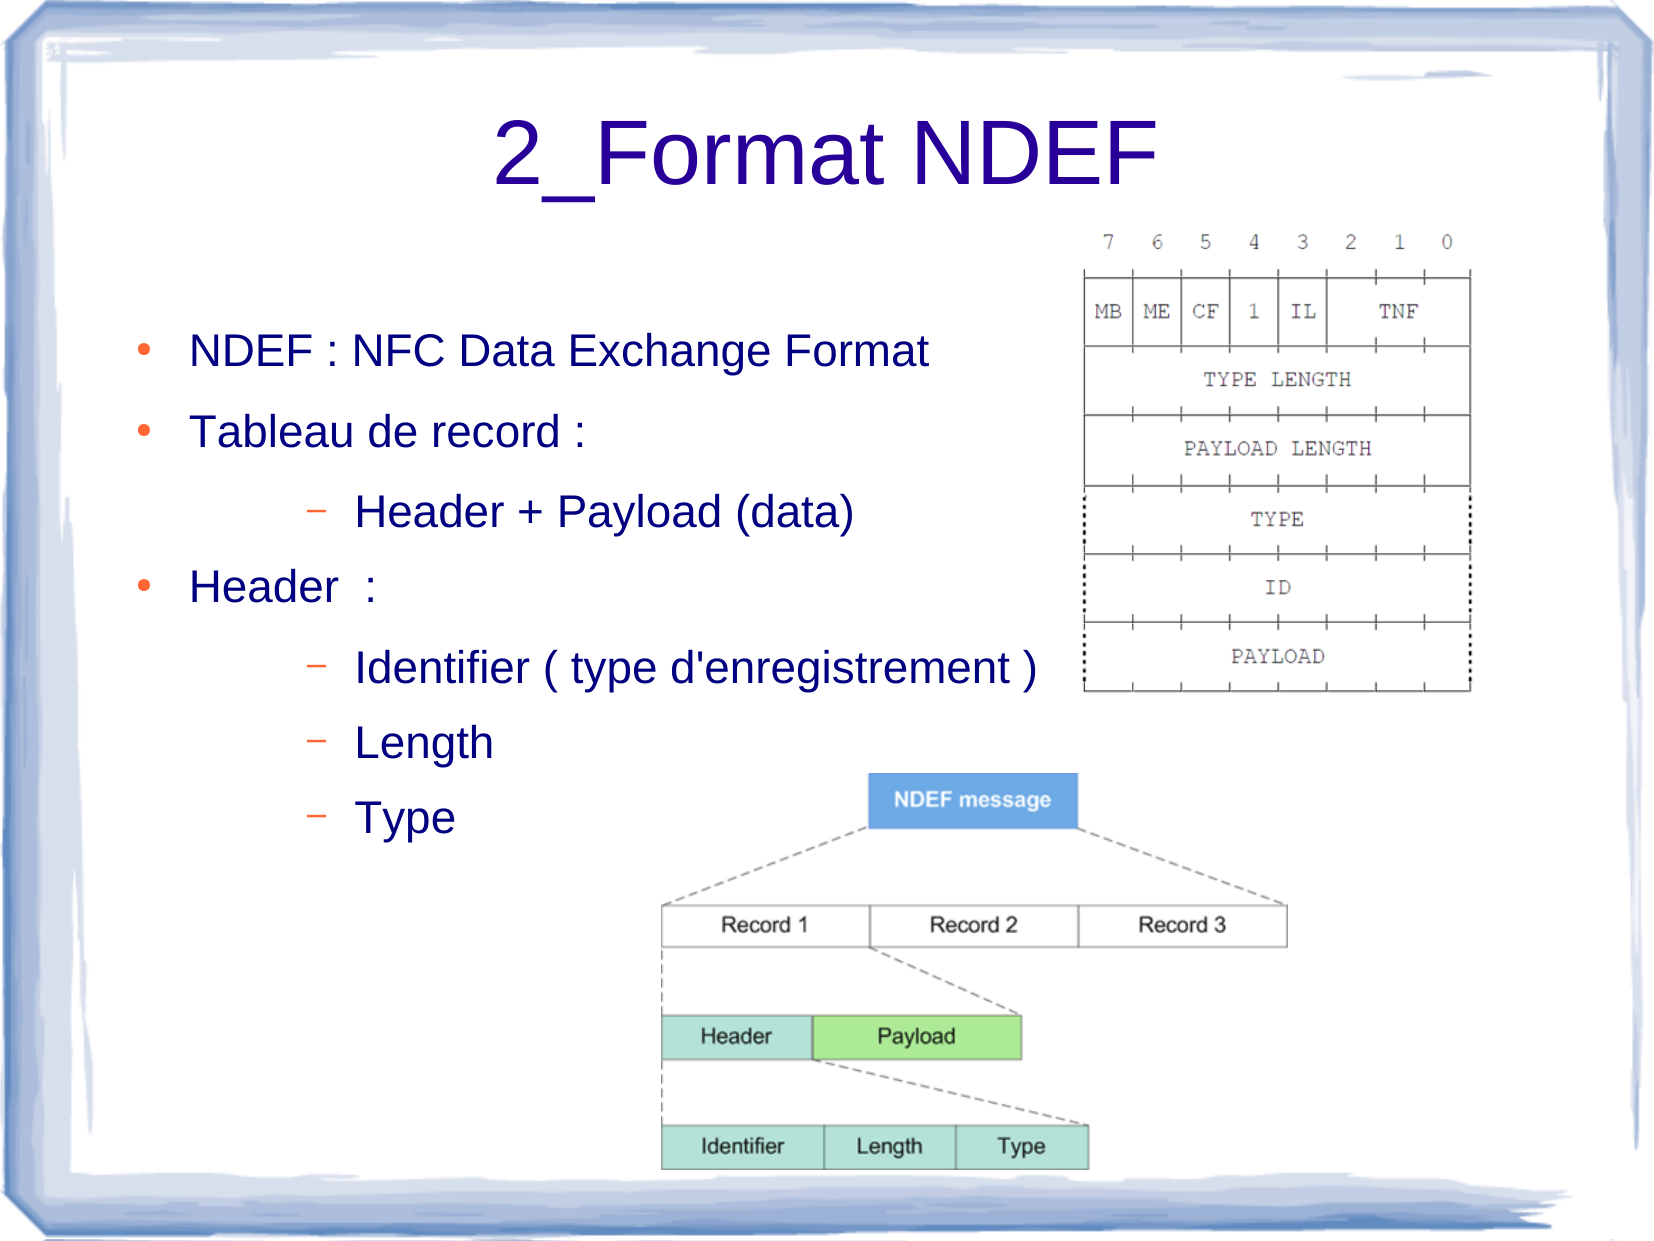

# 2_Format NDEF
NDEF : NFC Data Exchange Format
Tableau de record :
Header + Payload (data)
Header  :
Identifier ( type d'enregistrement )
Length
Type